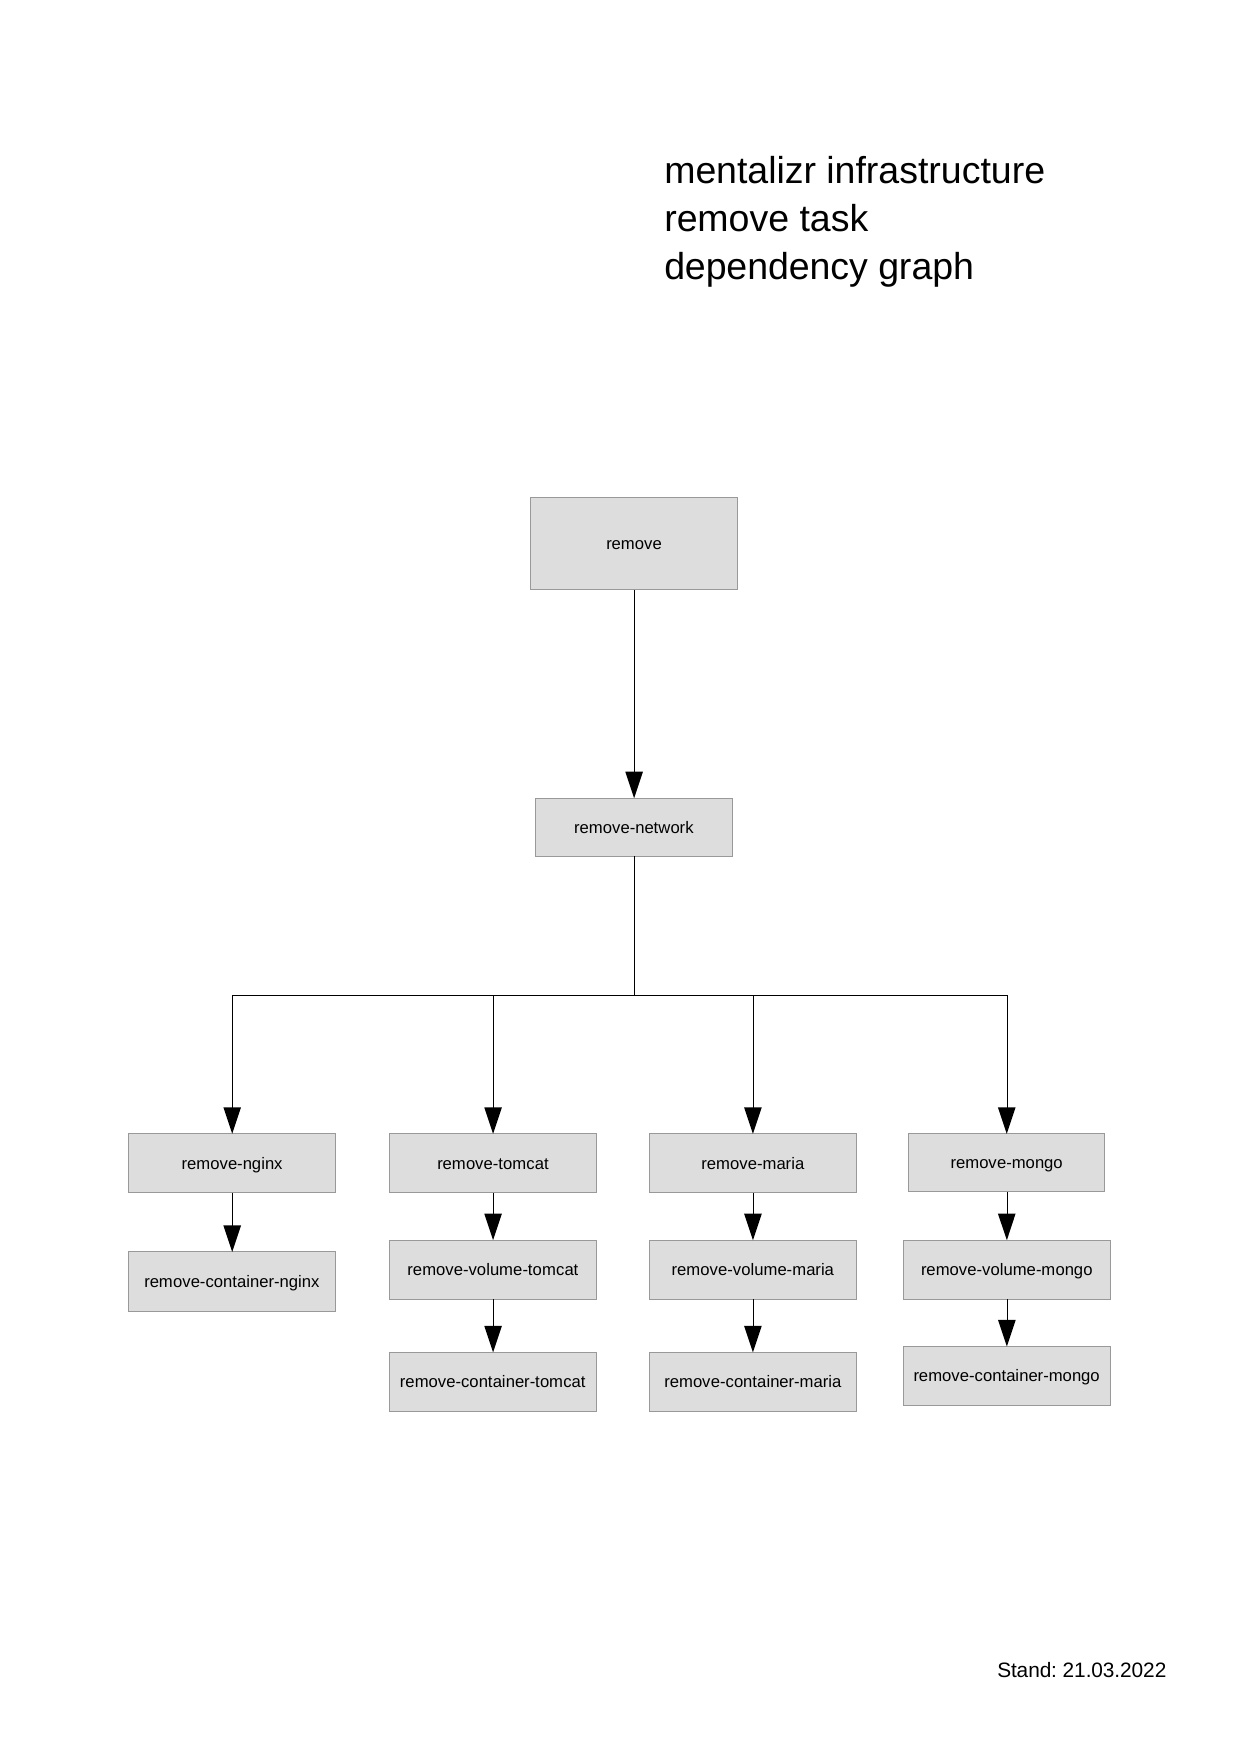

mentalizr infrastructure
remove task
dependency graph
remove
remove-network
remove-nginx
remove-tomcat
remove-maria
remove-mongo
remove-volume-tomcat
remove-volume-maria
remove-volume-mongo
remove-container-nginx
remove-container-mongo
remove-container-tomcat
remove-container-maria
Stand: 21.03.2022